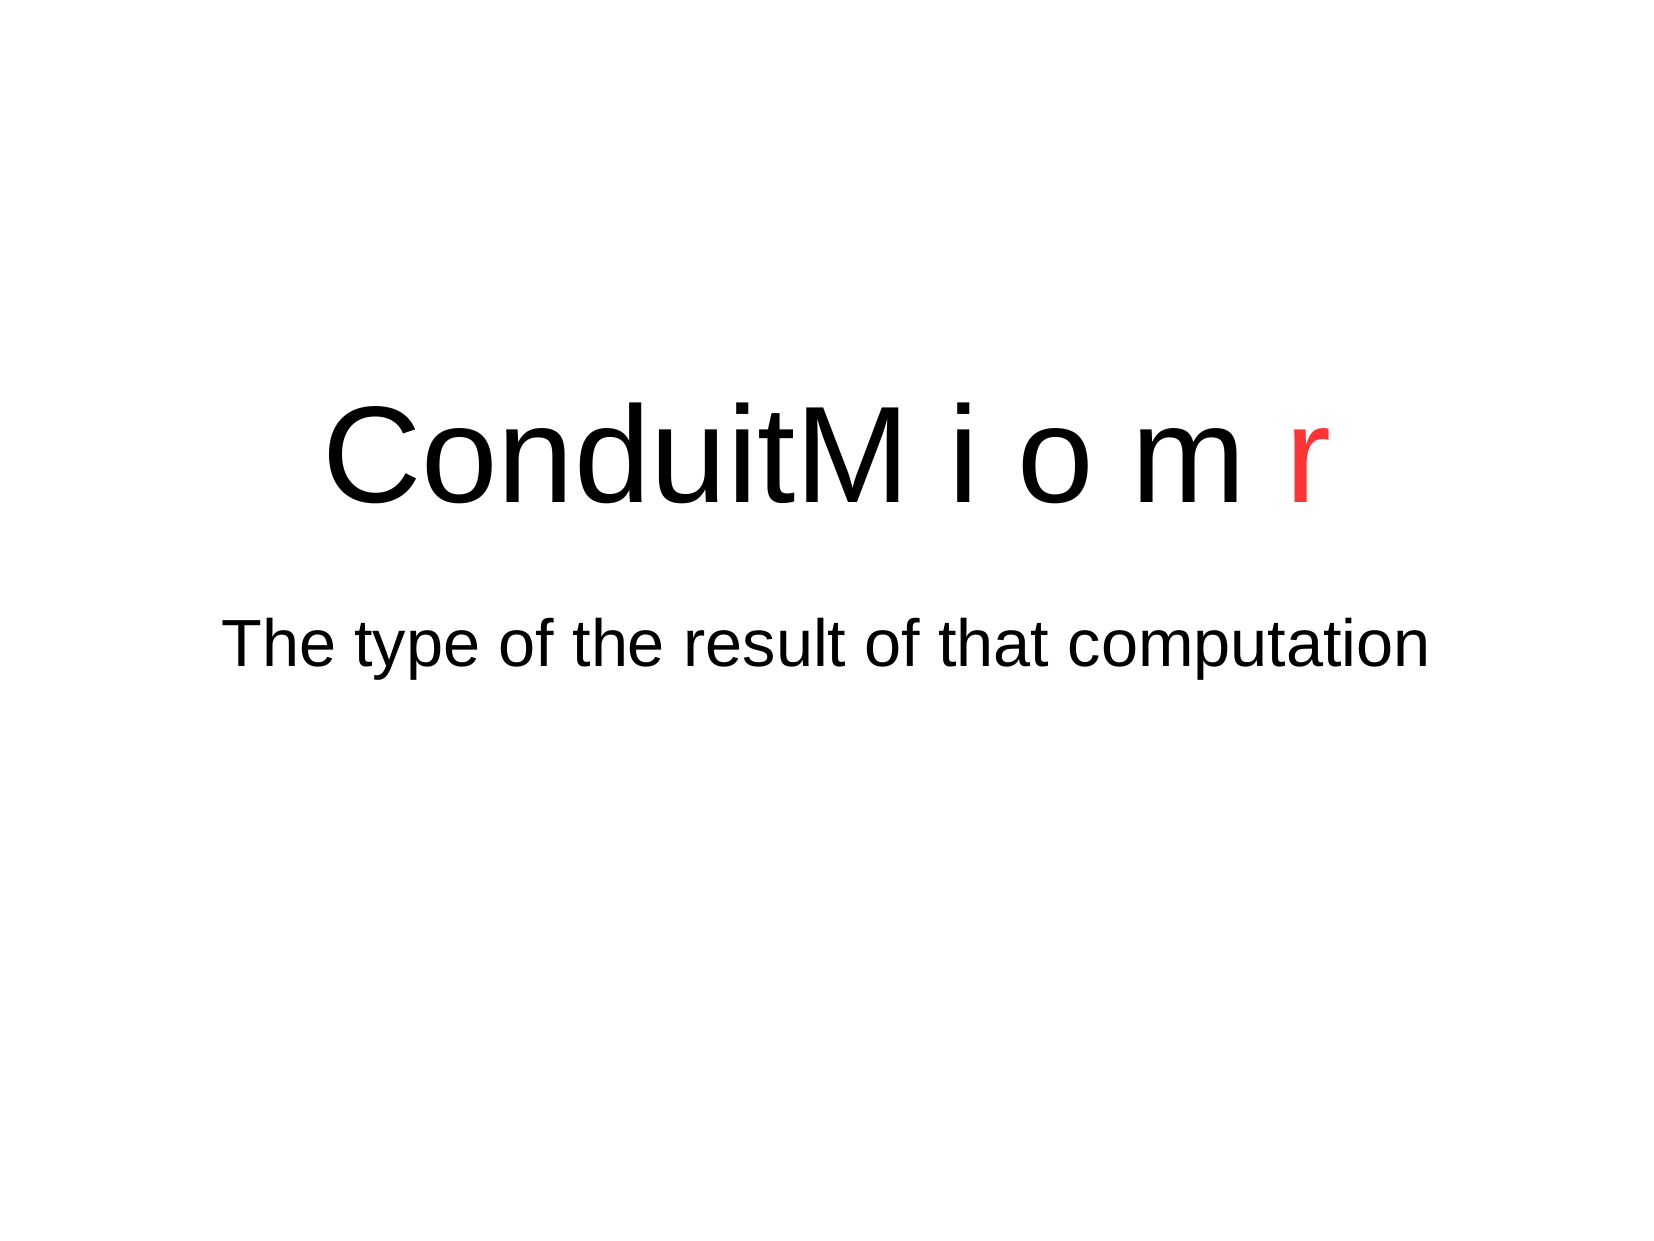

# ConduitM i o m r
The type of the result of that computation